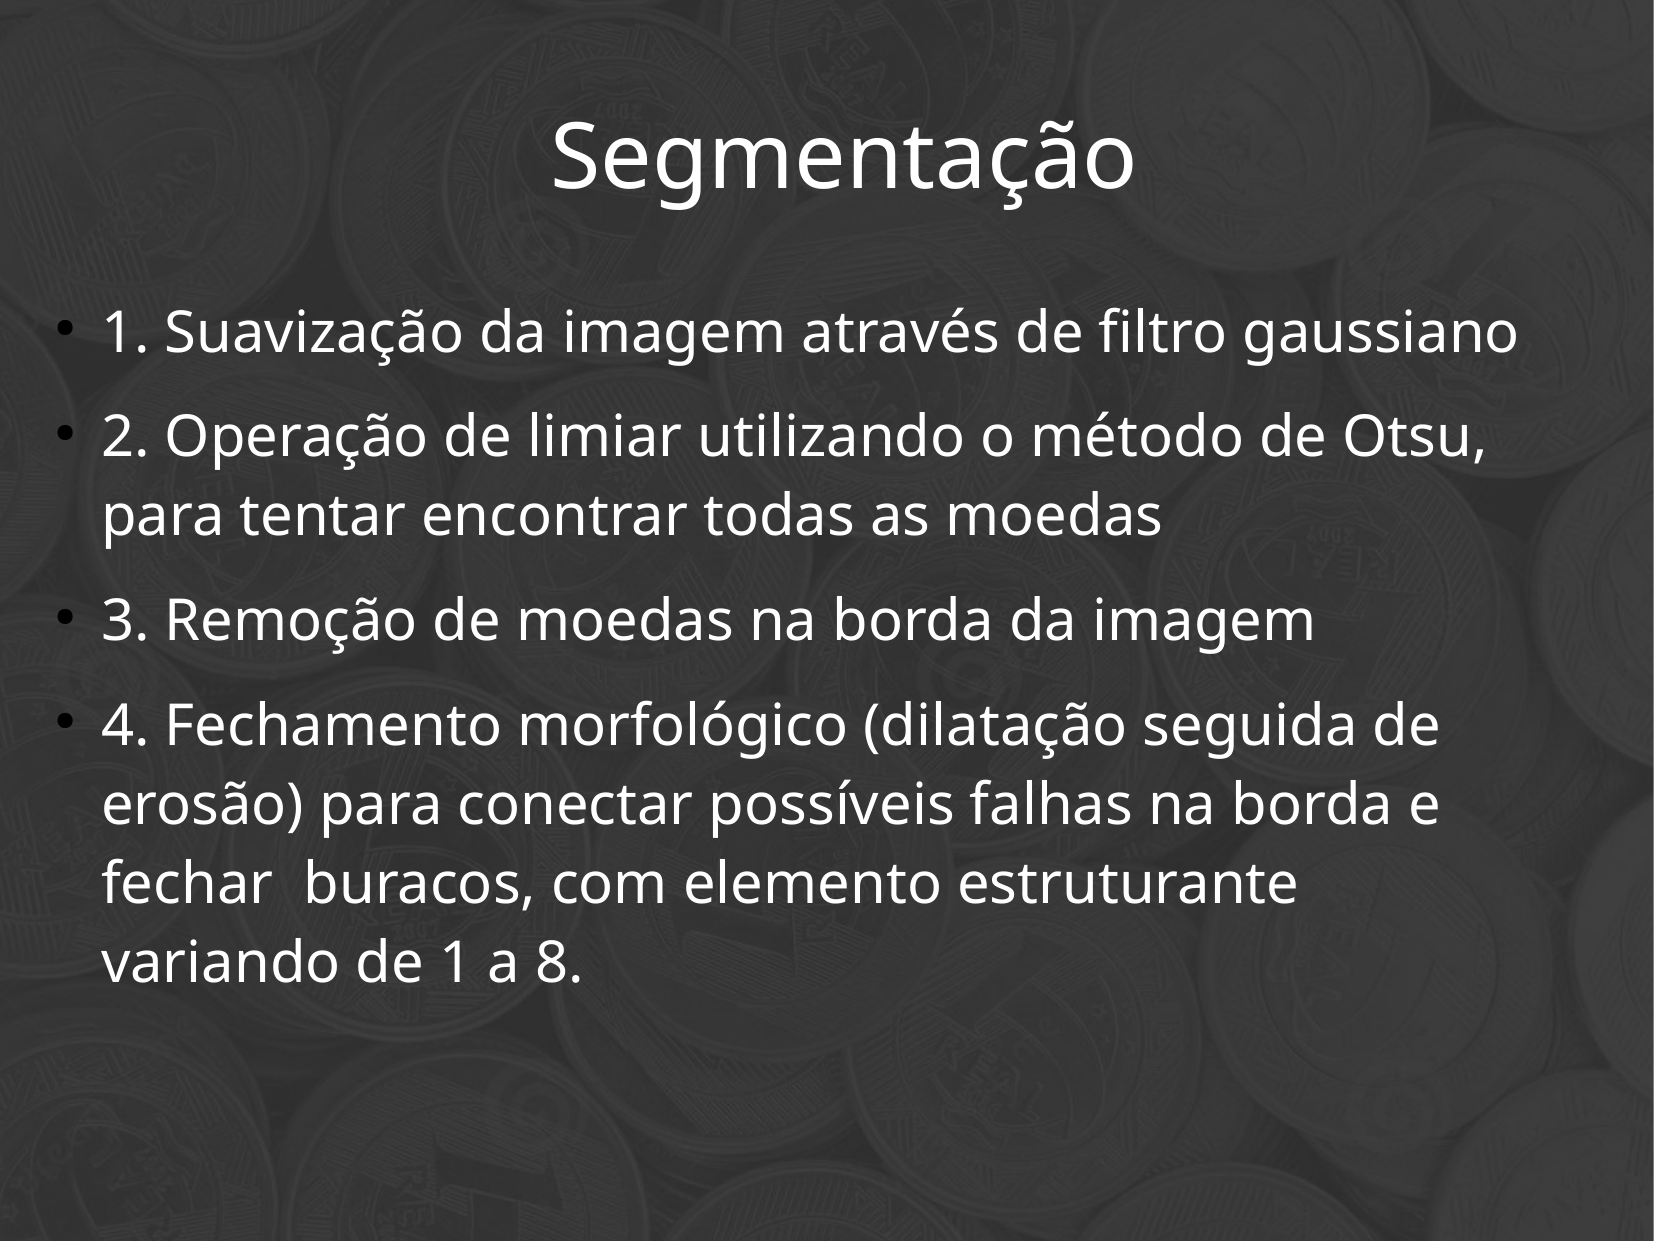

# Segmentação
1. Suavização da imagem através de filtro gaussiano
2. Operação de limiar utilizando o método de Otsu, para tentar encontrar todas as moedas
3. Remoção de moedas na borda da imagem
4. Fechamento morfológico (dilatação seguida de erosão) para conectar possíveis falhas na borda e fechar buracos, com elemento estruturante variando de 1 a 8.